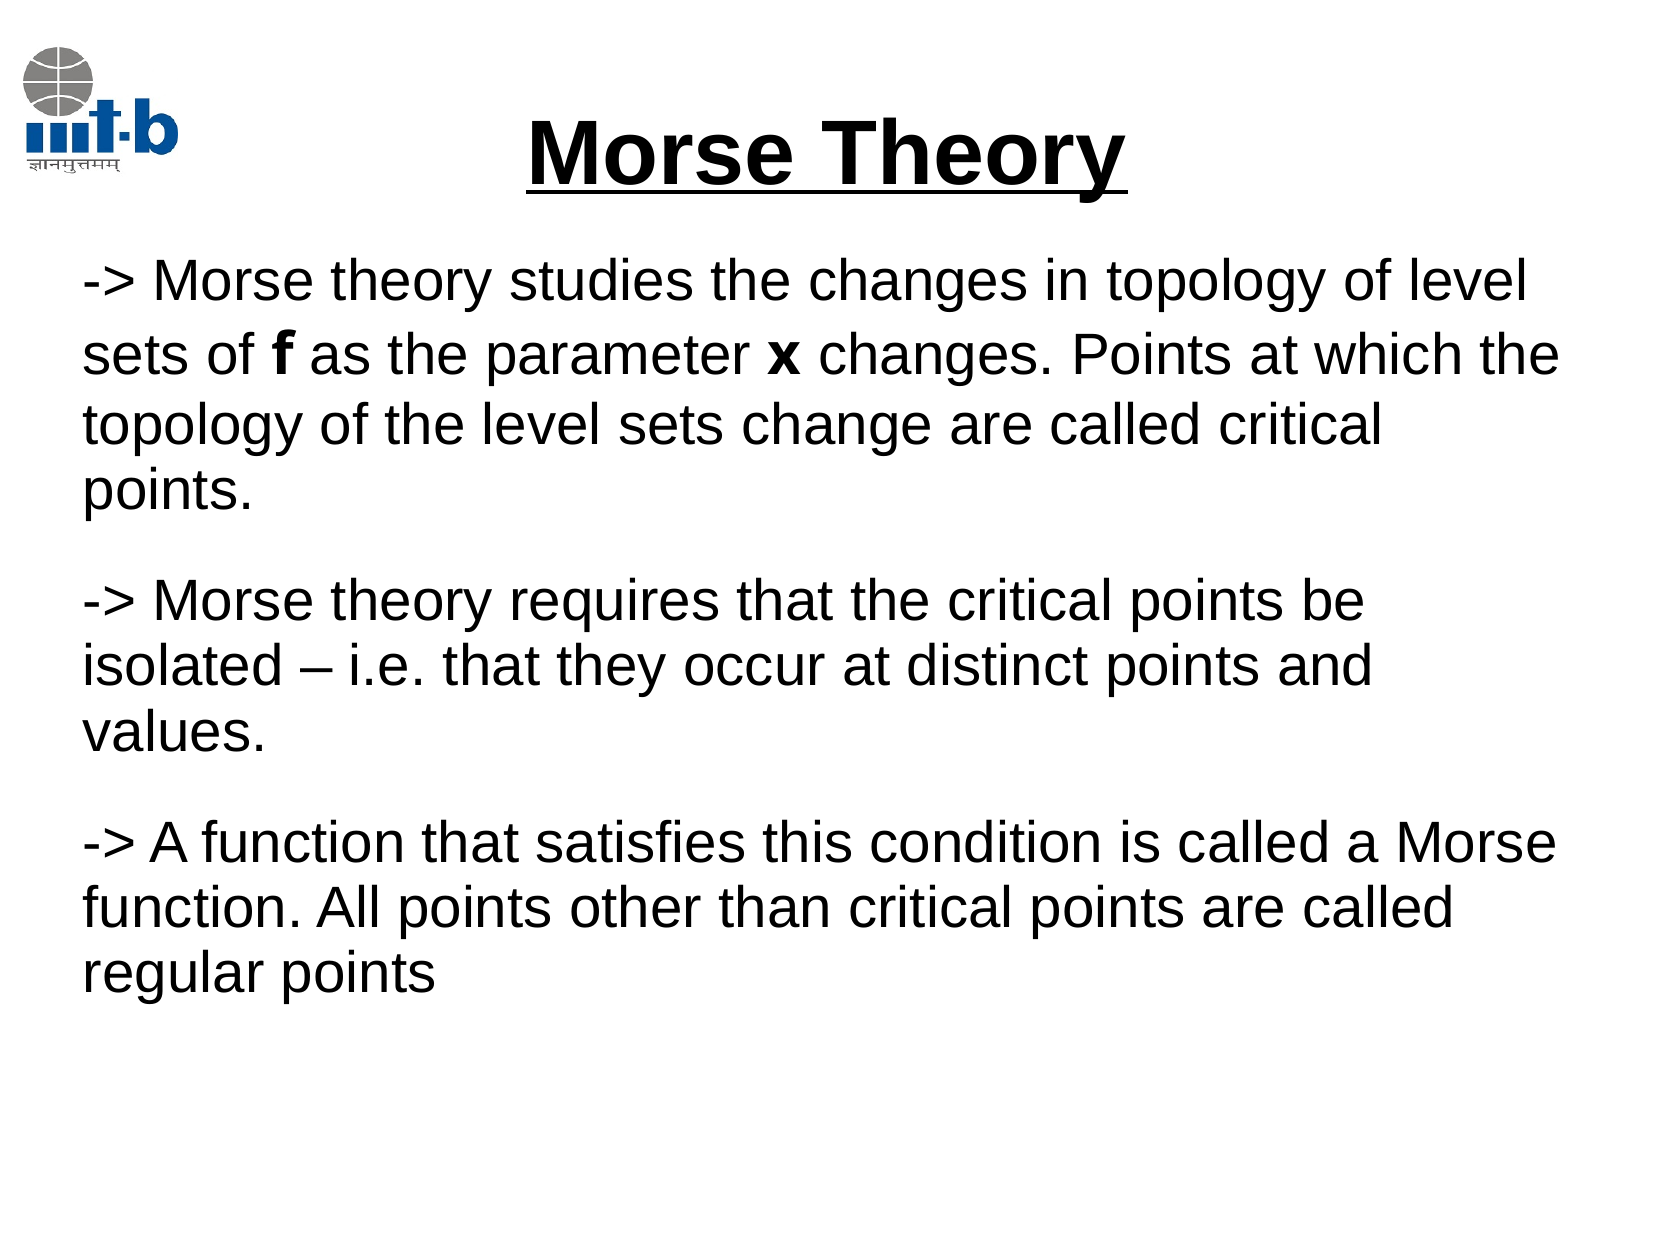

# Morse Theory
-> Morse theory studies the changes in topology of level sets of f as the parameter x changes. Points at which the topology of the level sets change are called critical points.
-> Morse theory requires that the critical points be isolated – i.e. that they occur at distinct points and values.
-> A function that satisfies this condition is called a Morse function. All points other than critical points are called regular points